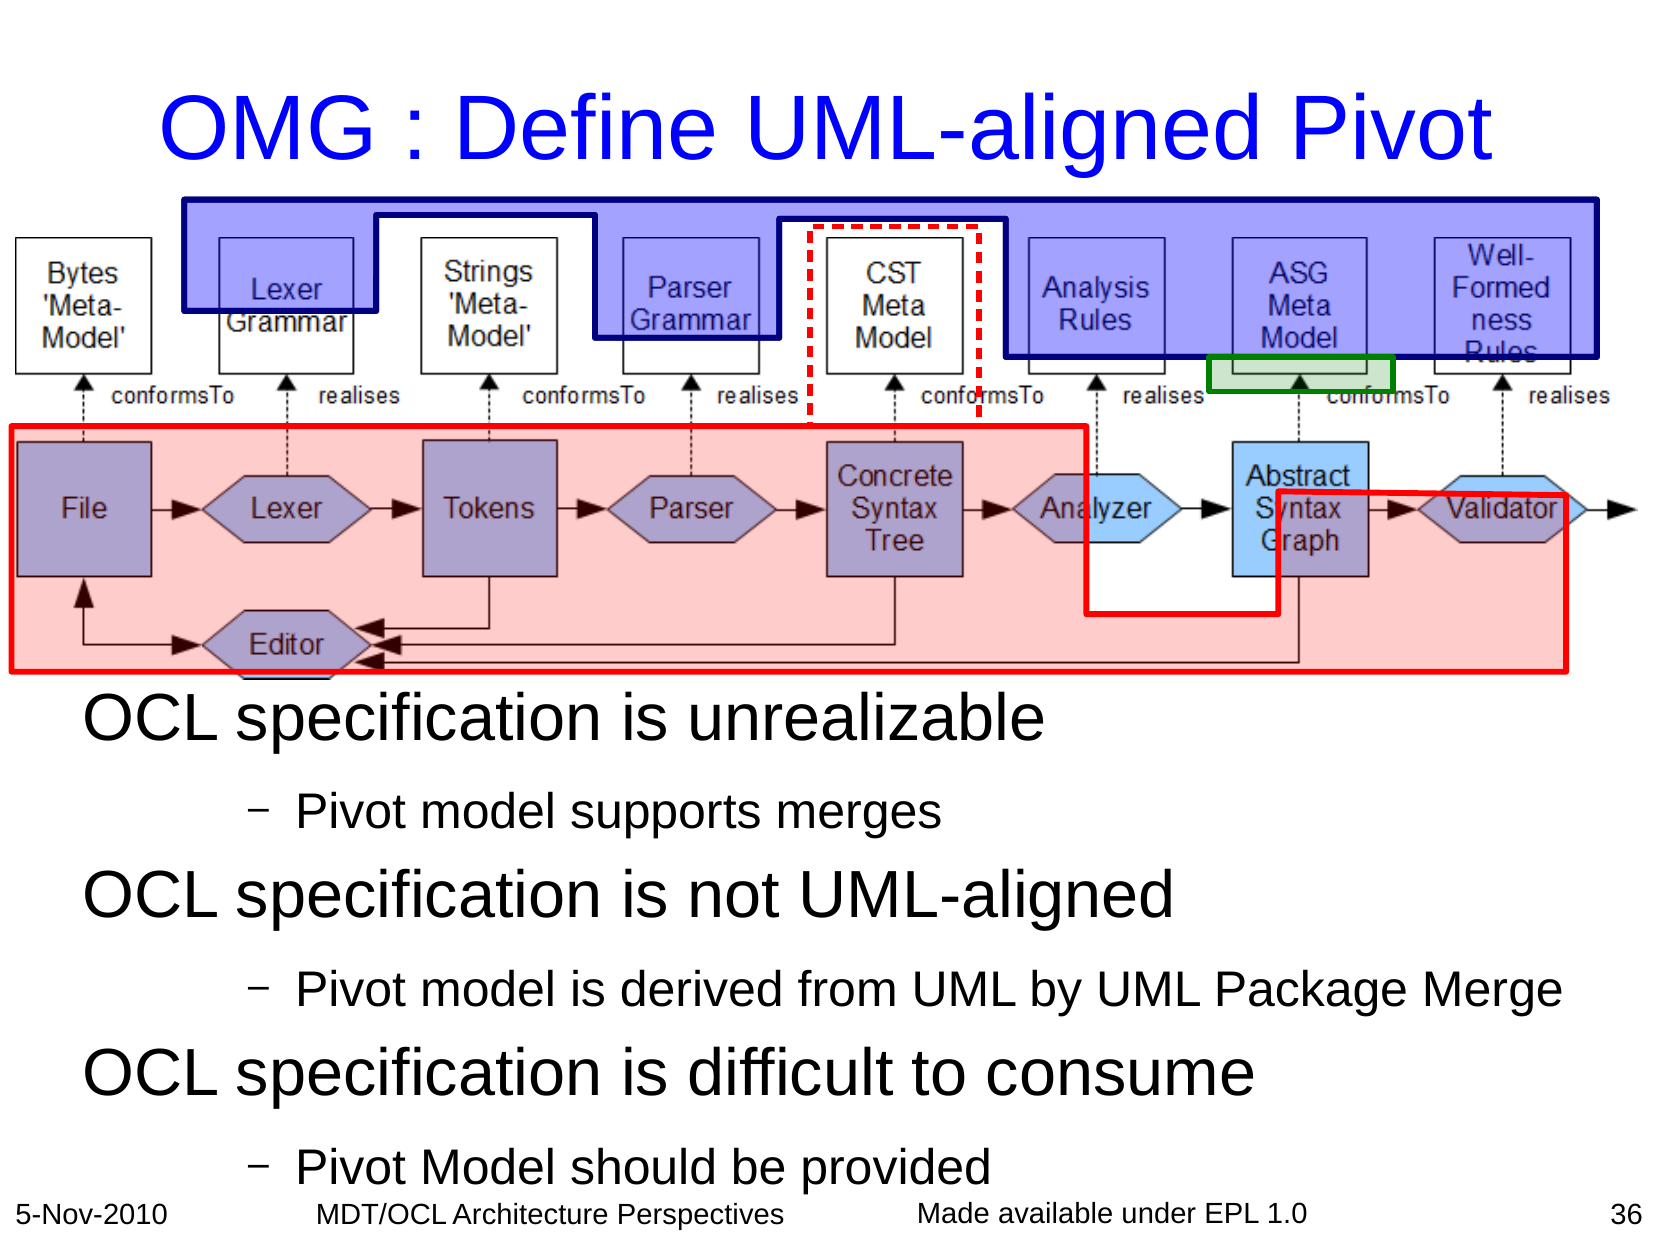

# OMG : Define UML-aligned Pivot
OCL specification is unrealizable
Pivot model supports merges
OCL specification is not UML-aligned
Pivot model is derived from UML by UML Package Merge
OCL specification is difficult to consume
Pivot Model should be provided
5-Nov-2010
MDT/OCL Architecture Perspectives
36